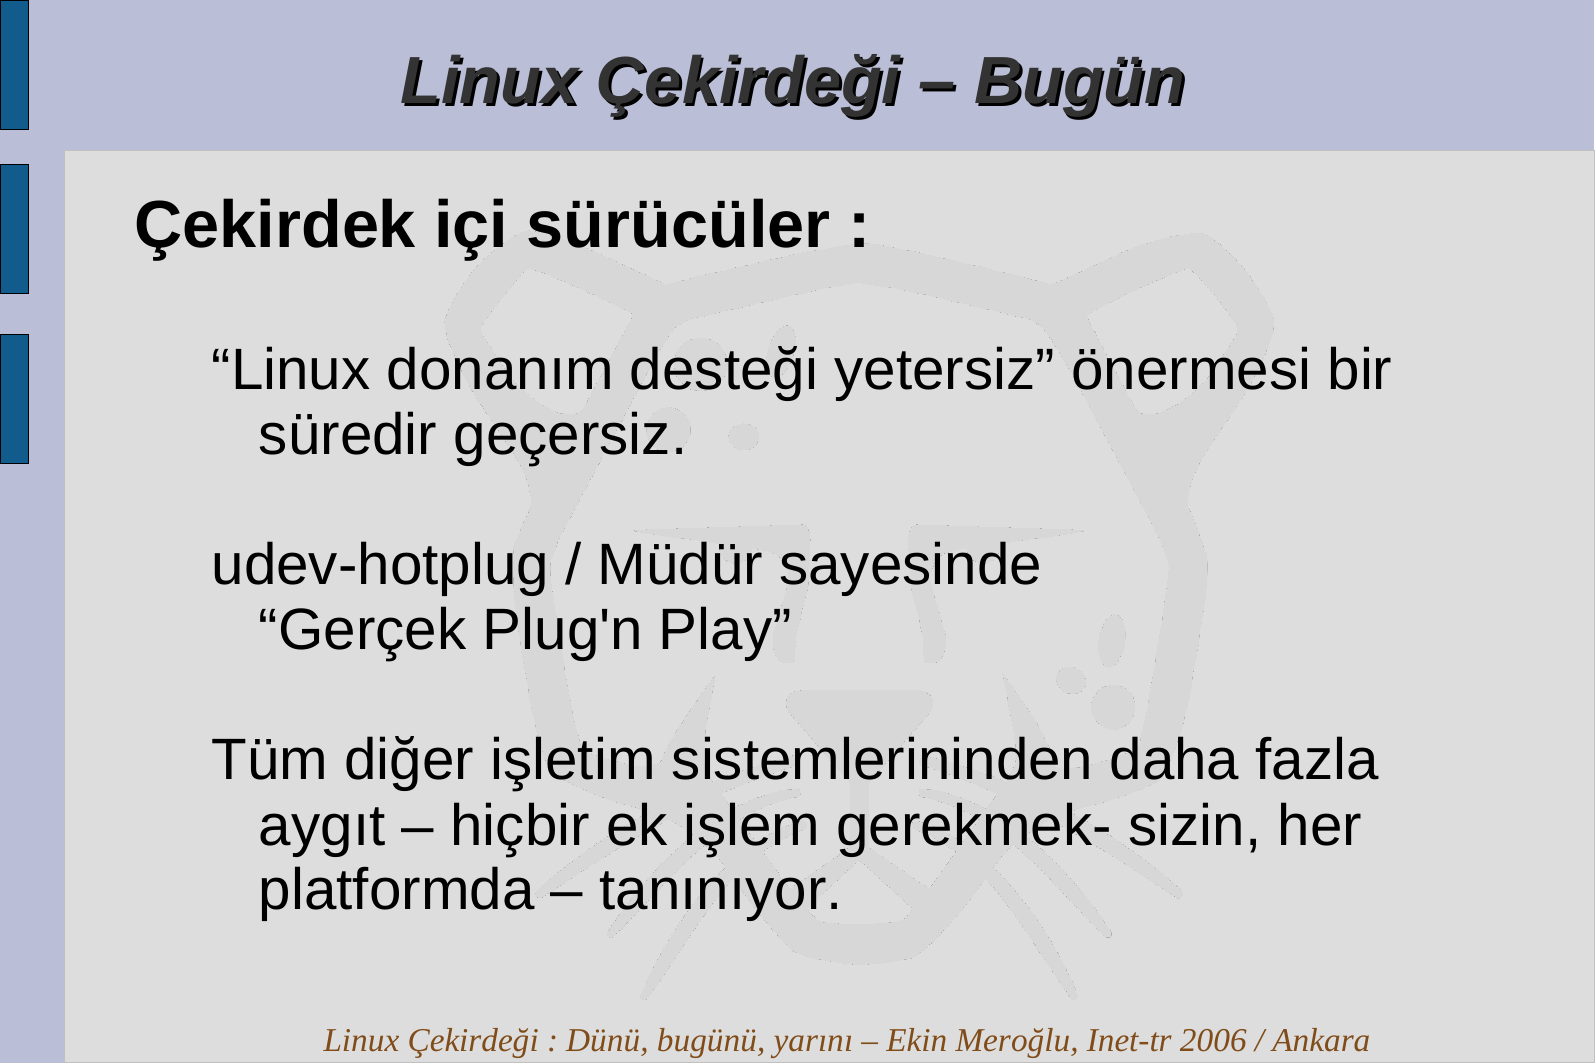

# Linux Çekirdeği – Bugün
Çekirdek içi sürücüler :
“Linux donanım desteği yetersiz” önermesi bir süredir geçersiz.
udev-hotplug / Müdür sayesinde
“Gerçek Plug'n Play”
Tüm diğer işletim sistemlerininden daha fazla aygıt – hiçbir ek işlem gerekmek- sizin, her platformda – tanınıyor.